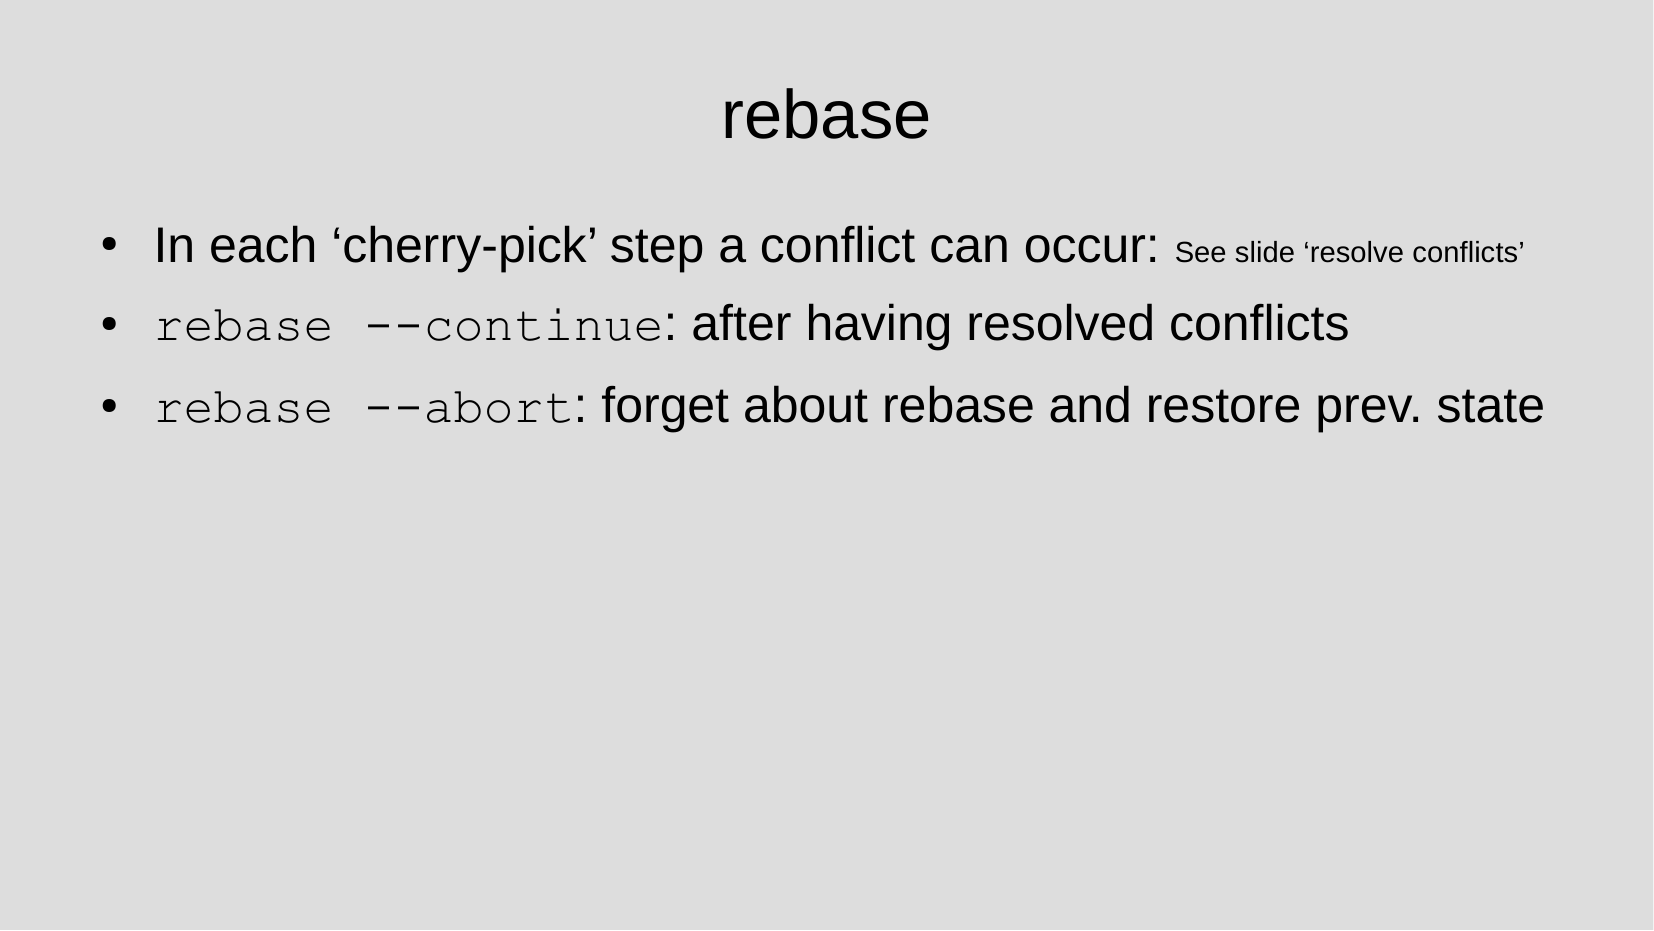

# rebase
In each ‘cherry-pick’ step a conflict can occur: See slide ‘resolve conflicts’
rebase --continue: after having resolved conflicts
rebase --abort: forget about rebase and restore prev. state